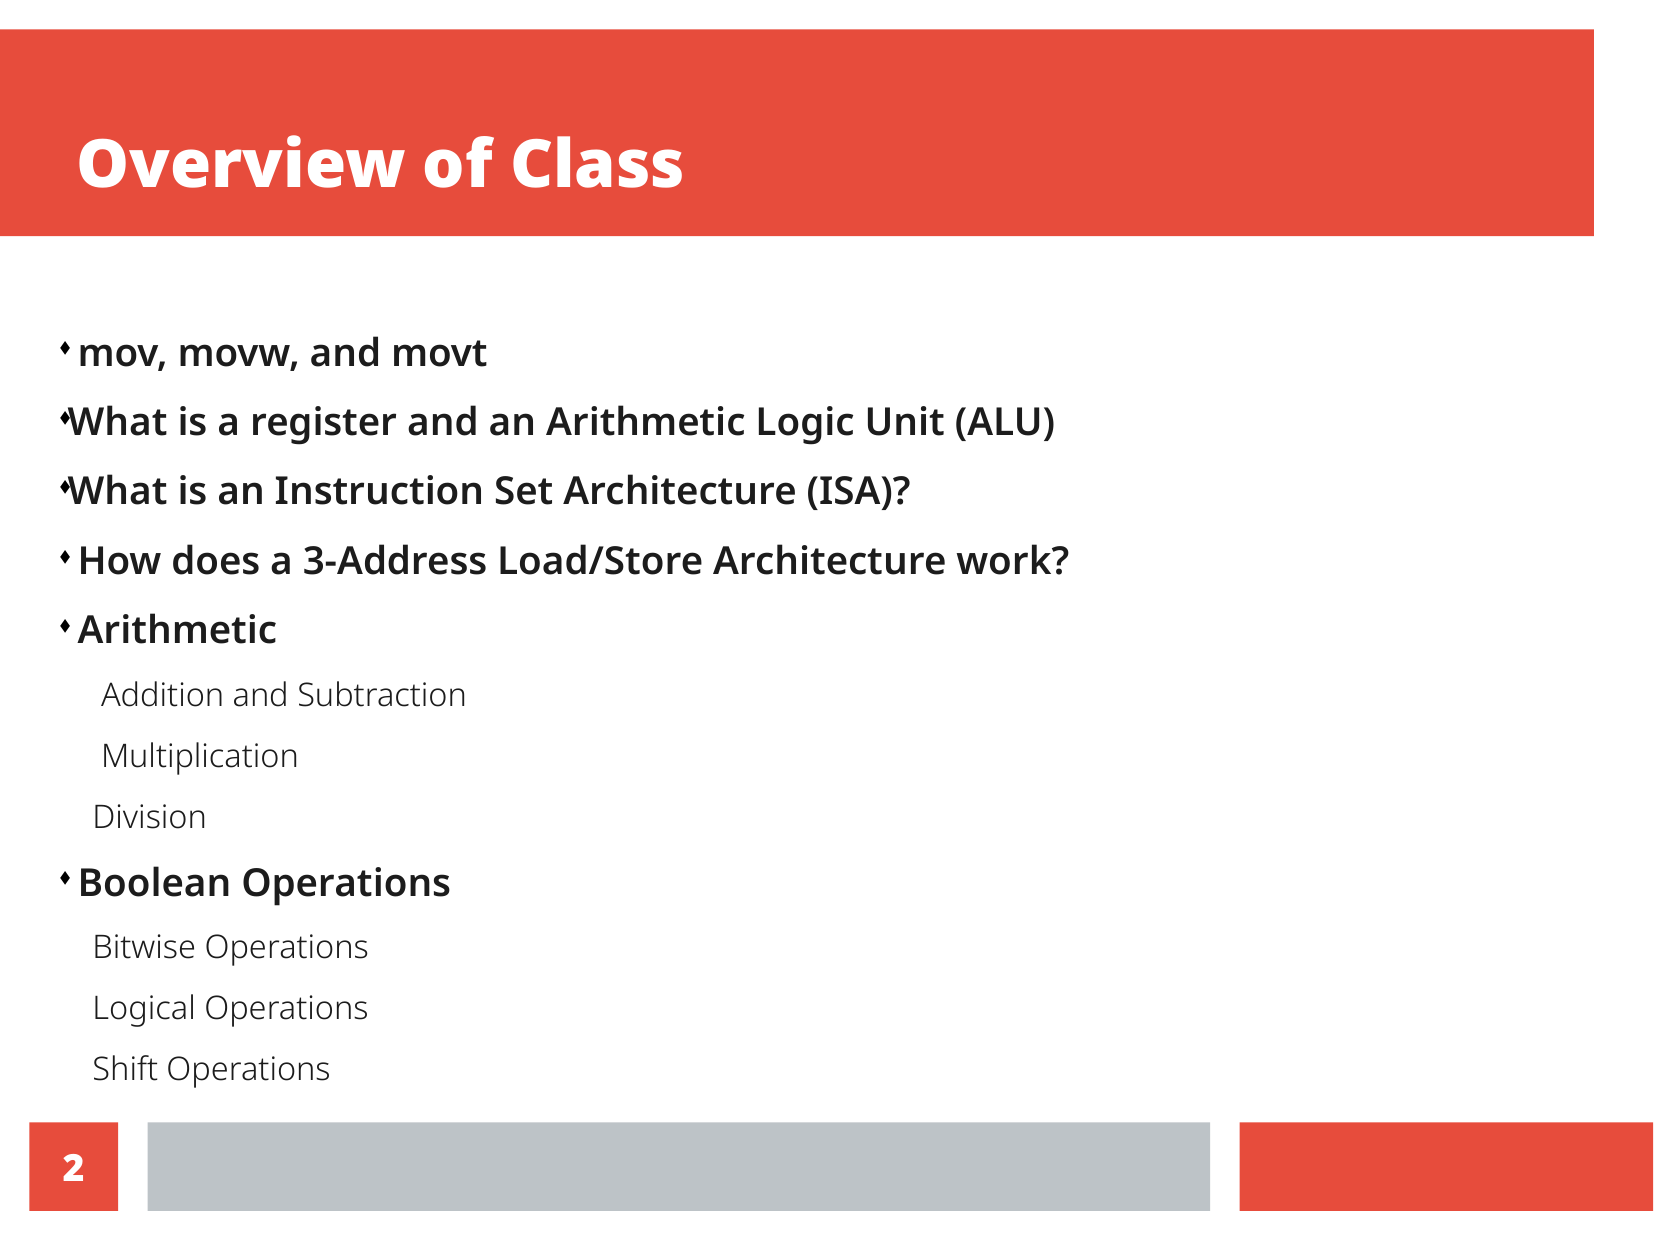

# Overview of Class
 mov, movw, and movt
What is a register and an Arithmetic Logic Unit (ALU)
What is an Instruction Set Architecture (ISA)?
 How does a 3-Address Load/Store Architecture work?
 Arithmetic
 Addition and Subtraction
 Multiplication
Division
 Boolean Operations
Bitwise Operations
Logical Operations
Shift Operations
2